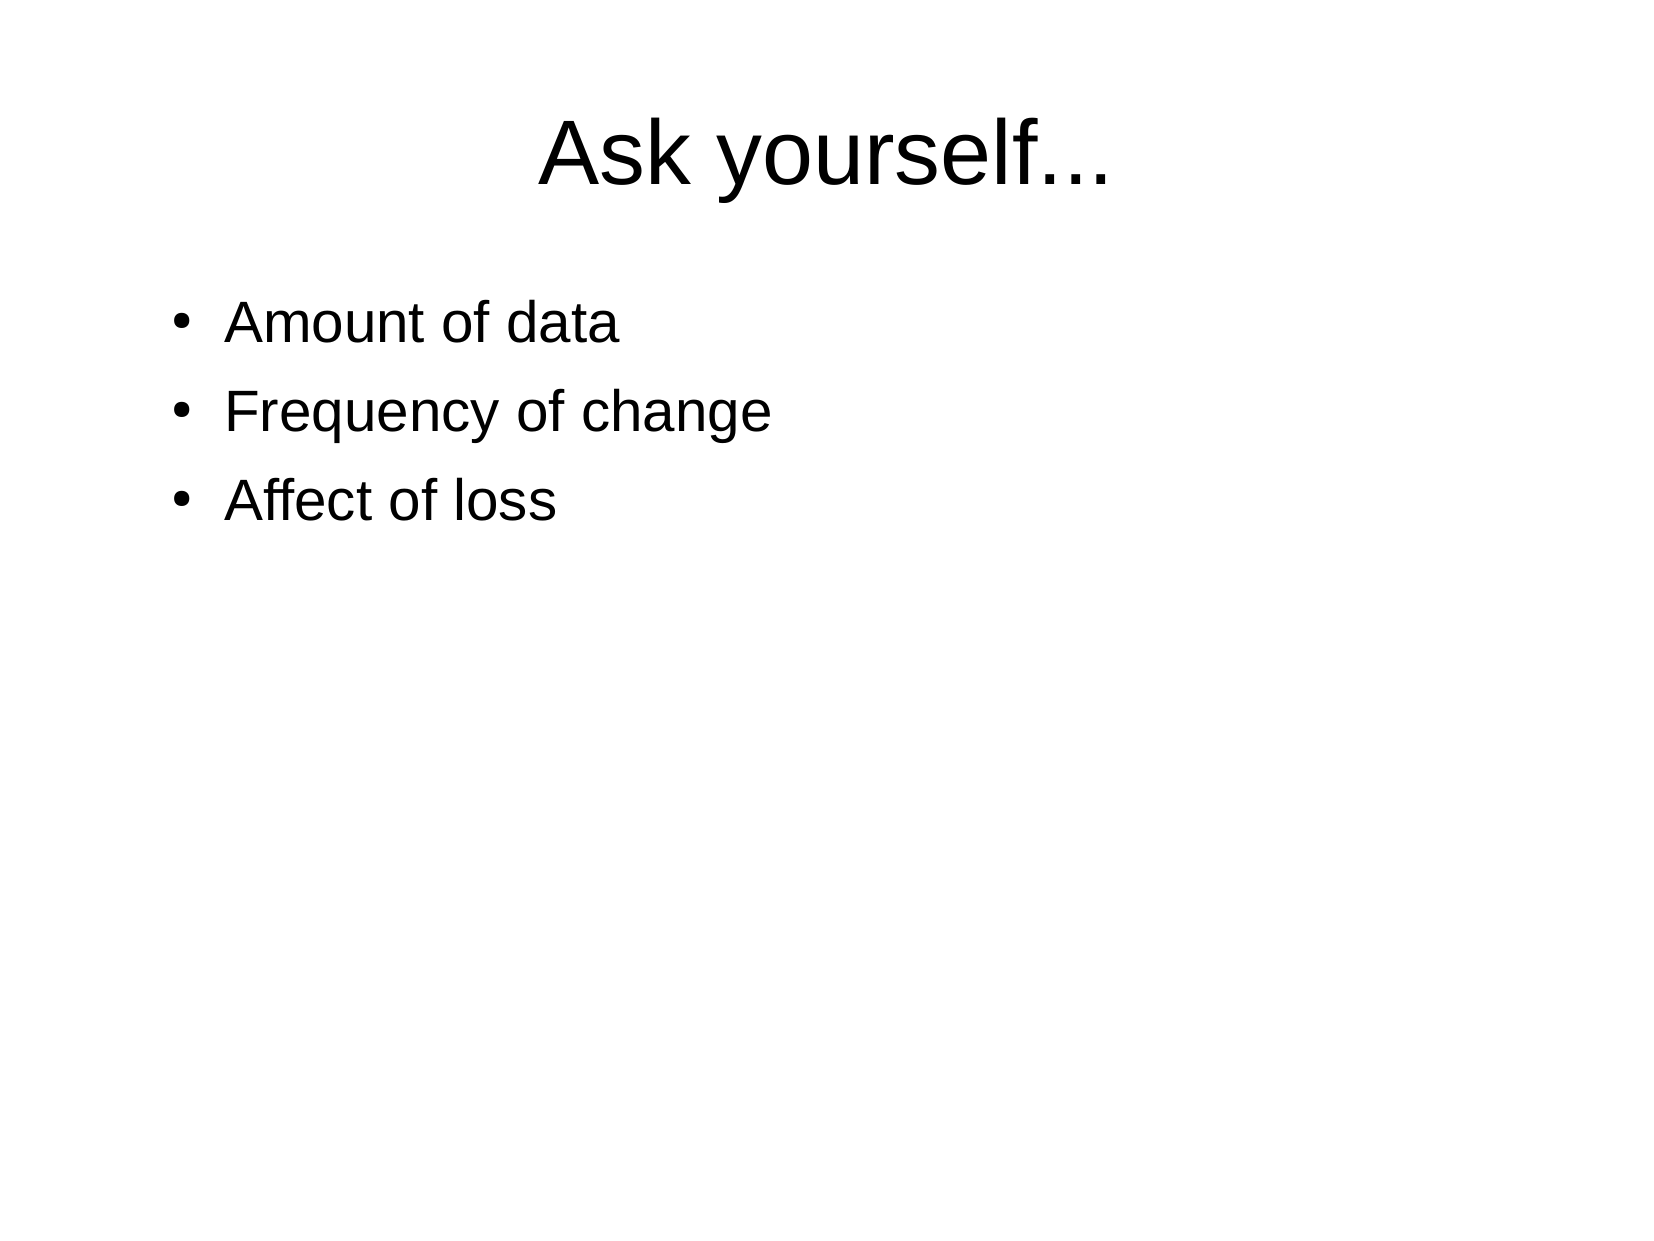

# Ask yourself...
Amount of data
Frequency of change
Affect of loss